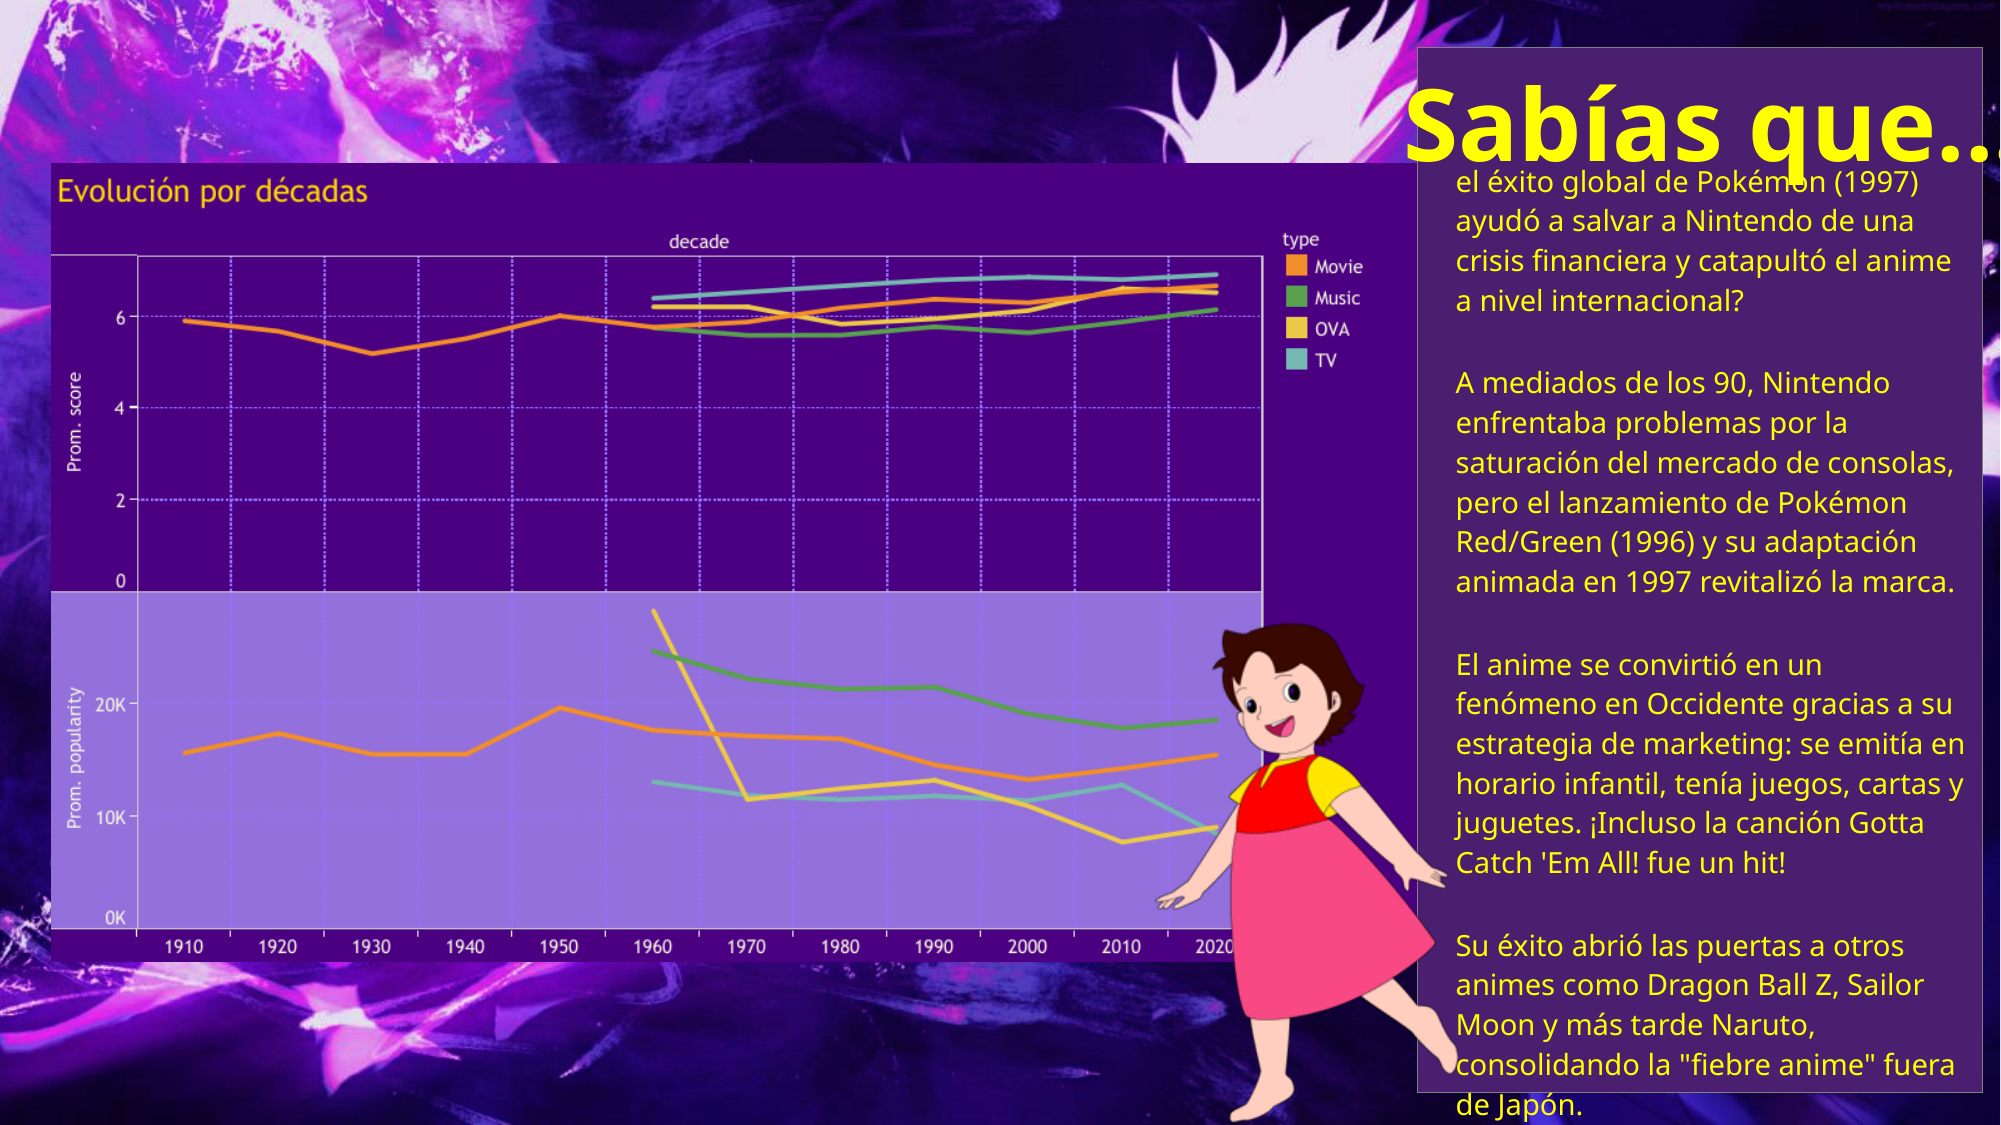

Sabías que...
el éxito global de Pokémon (1997) ayudó a salvar a Nintendo de una crisis financiera y catapultó el anime a nivel internacional?
A mediados de los 90, Nintendo enfrentaba problemas por la saturación del mercado de consolas, pero el lanzamiento de Pokémon Red/Green (1996) y su adaptación animada en 1997 revitalizó la marca.
El anime se convirtió en un fenómeno en Occidente gracias a su estrategia de marketing: se emitía en horario infantil, tenía juegos, cartas y juguetes. ¡Incluso la canción Gotta Catch 'Em All! fue un hit!
Su éxito abrió las puertas a otros animes como Dragon Ball Z, Sailor Moon y más tarde Naruto, consolidando la "fiebre anime" fuera de Japón.